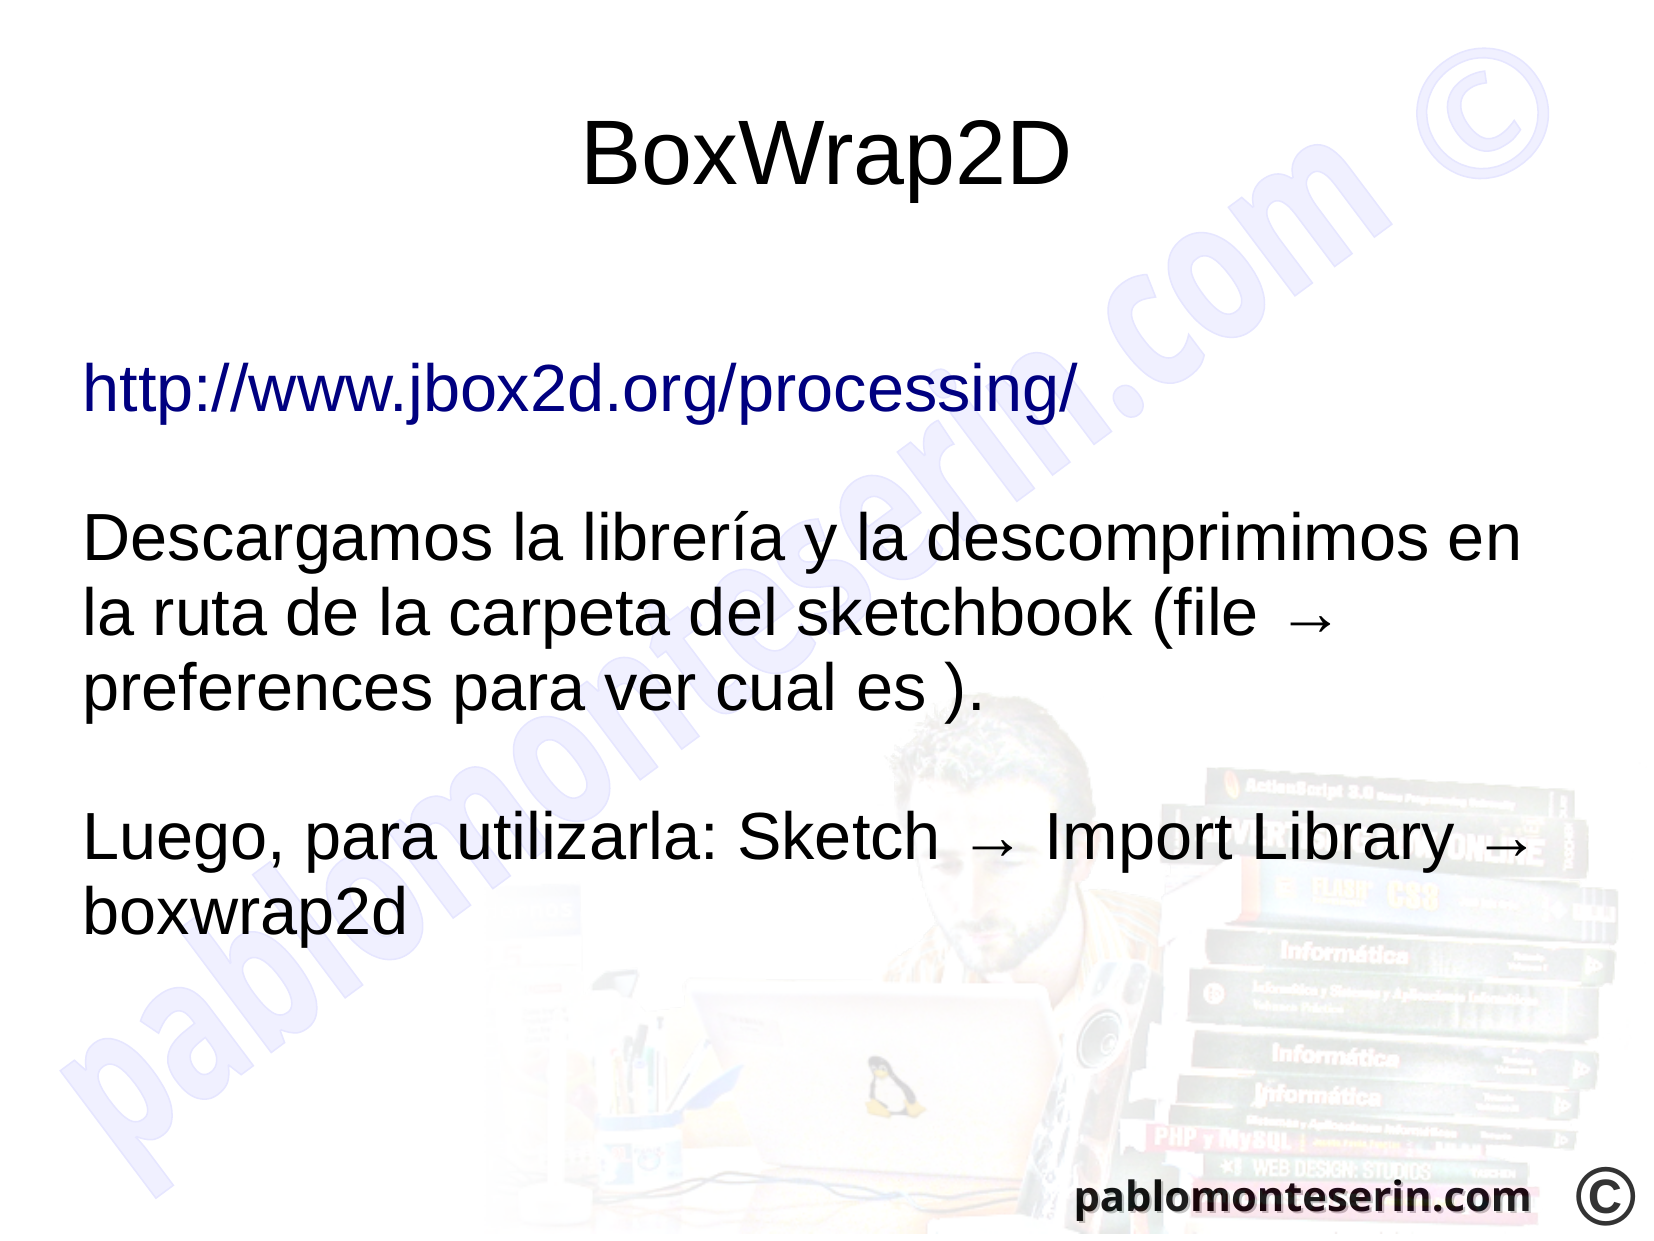

# BoxWrap2D
http://www.jbox2d.org/processing/
Descargamos la librería y la descomprimimos en la ruta de la carpeta del sketchbook (file → preferences para ver cual es ).
Luego, para utilizarla: Sketch → Import Library → boxwrap2d